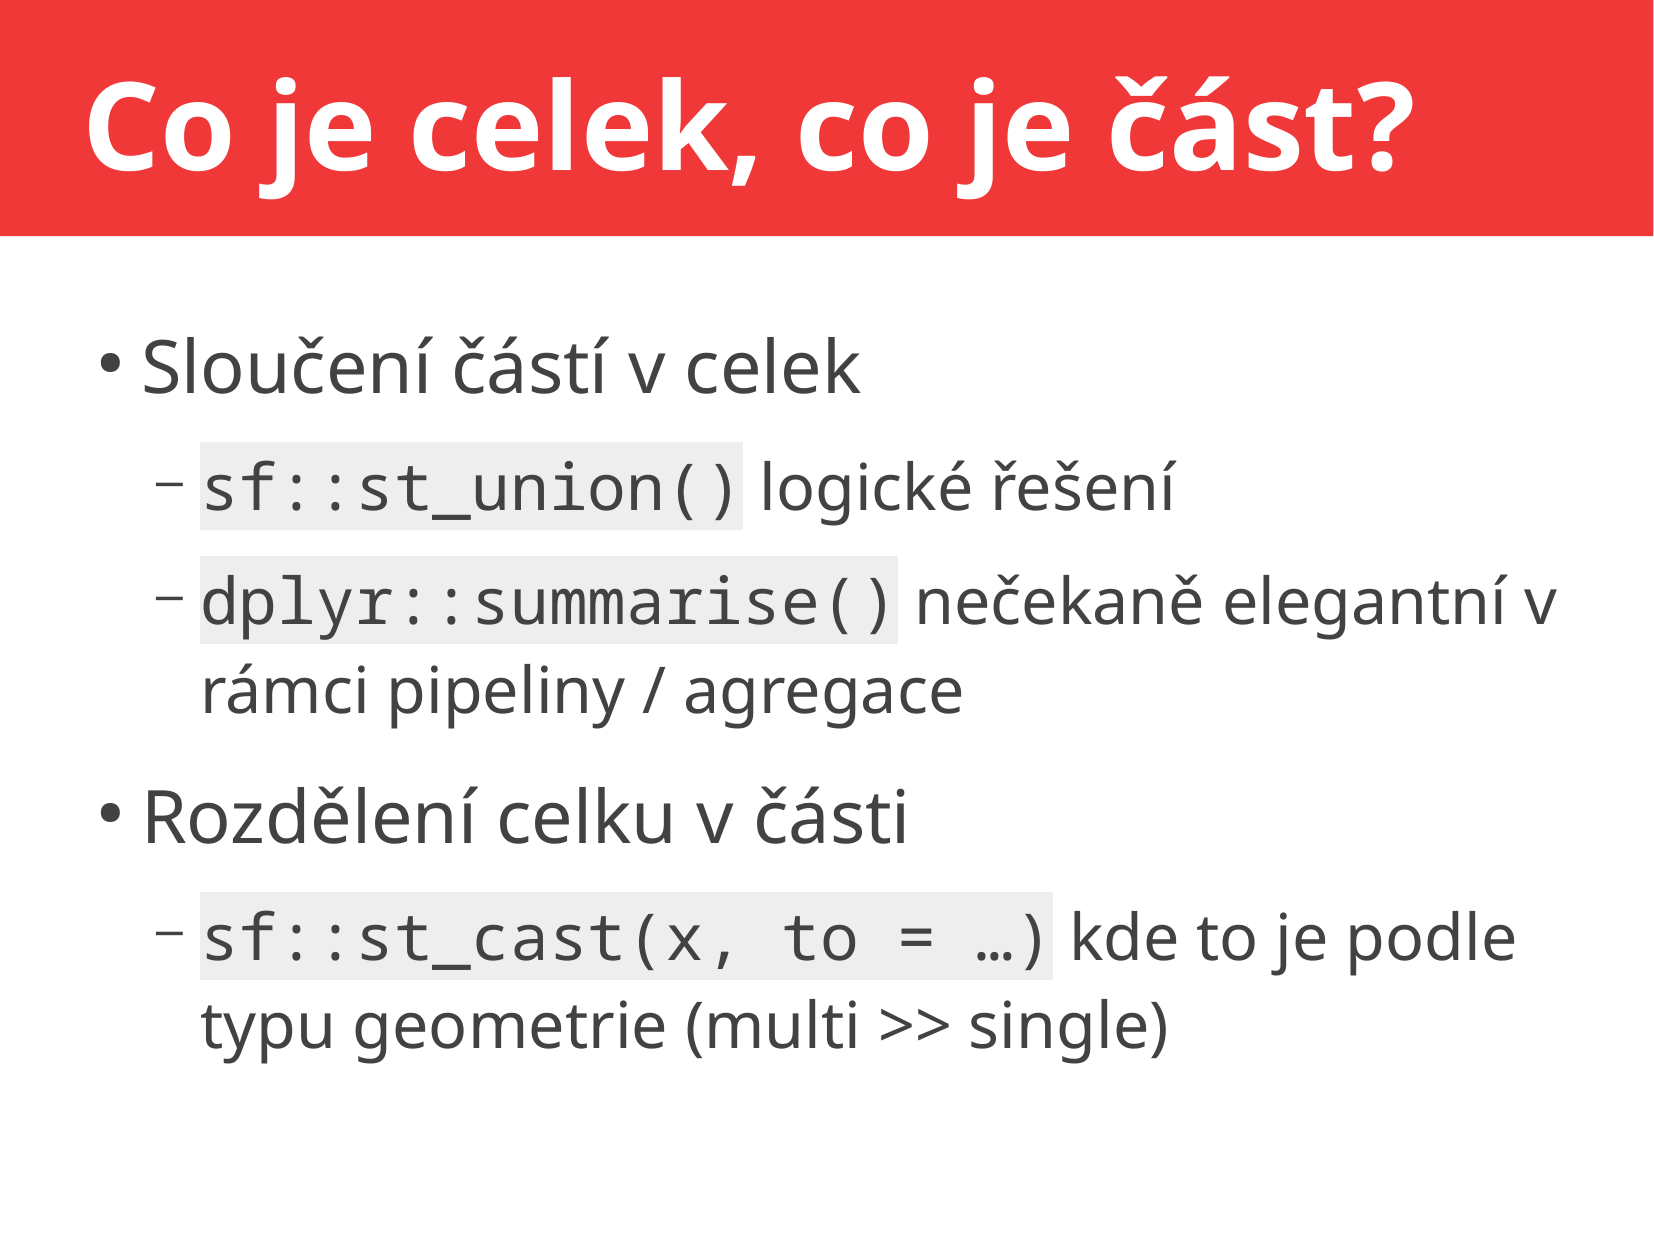

# Co je celek, co je část?
Sloučení částí v celek
sf::st_union() logické řešení
dplyr::summarise() nečekaně elegantní v rámci pipeliny / agregace
Rozdělení celku v části
sf::st_cast(x, to = …) kde to je podle typu geometrie (multi >> single)